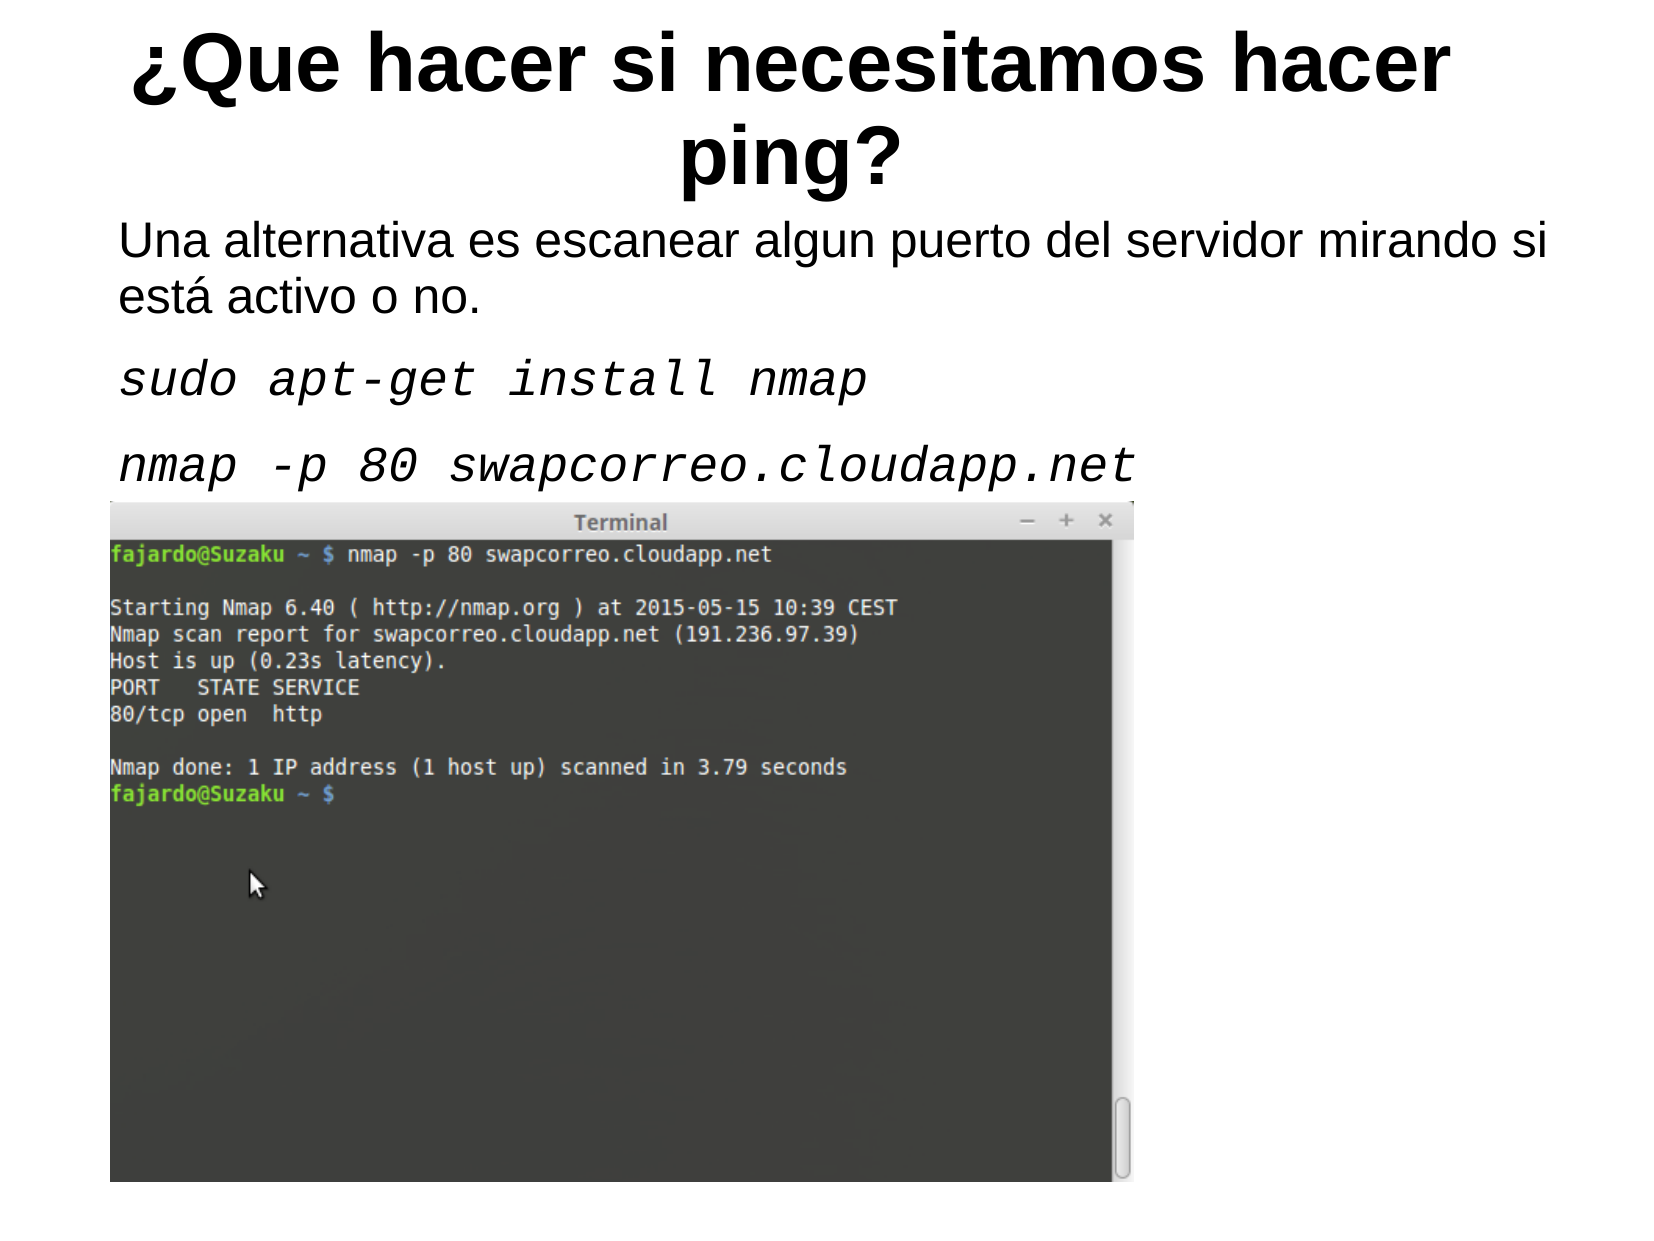

# ¿Que hacer si necesitamos hacer ping?
Una alternativa es escanear algun puerto del servidor mirando si está activo o no.
sudo apt-get install nmap
nmap -p 80 swapcorreo.cloudapp.net